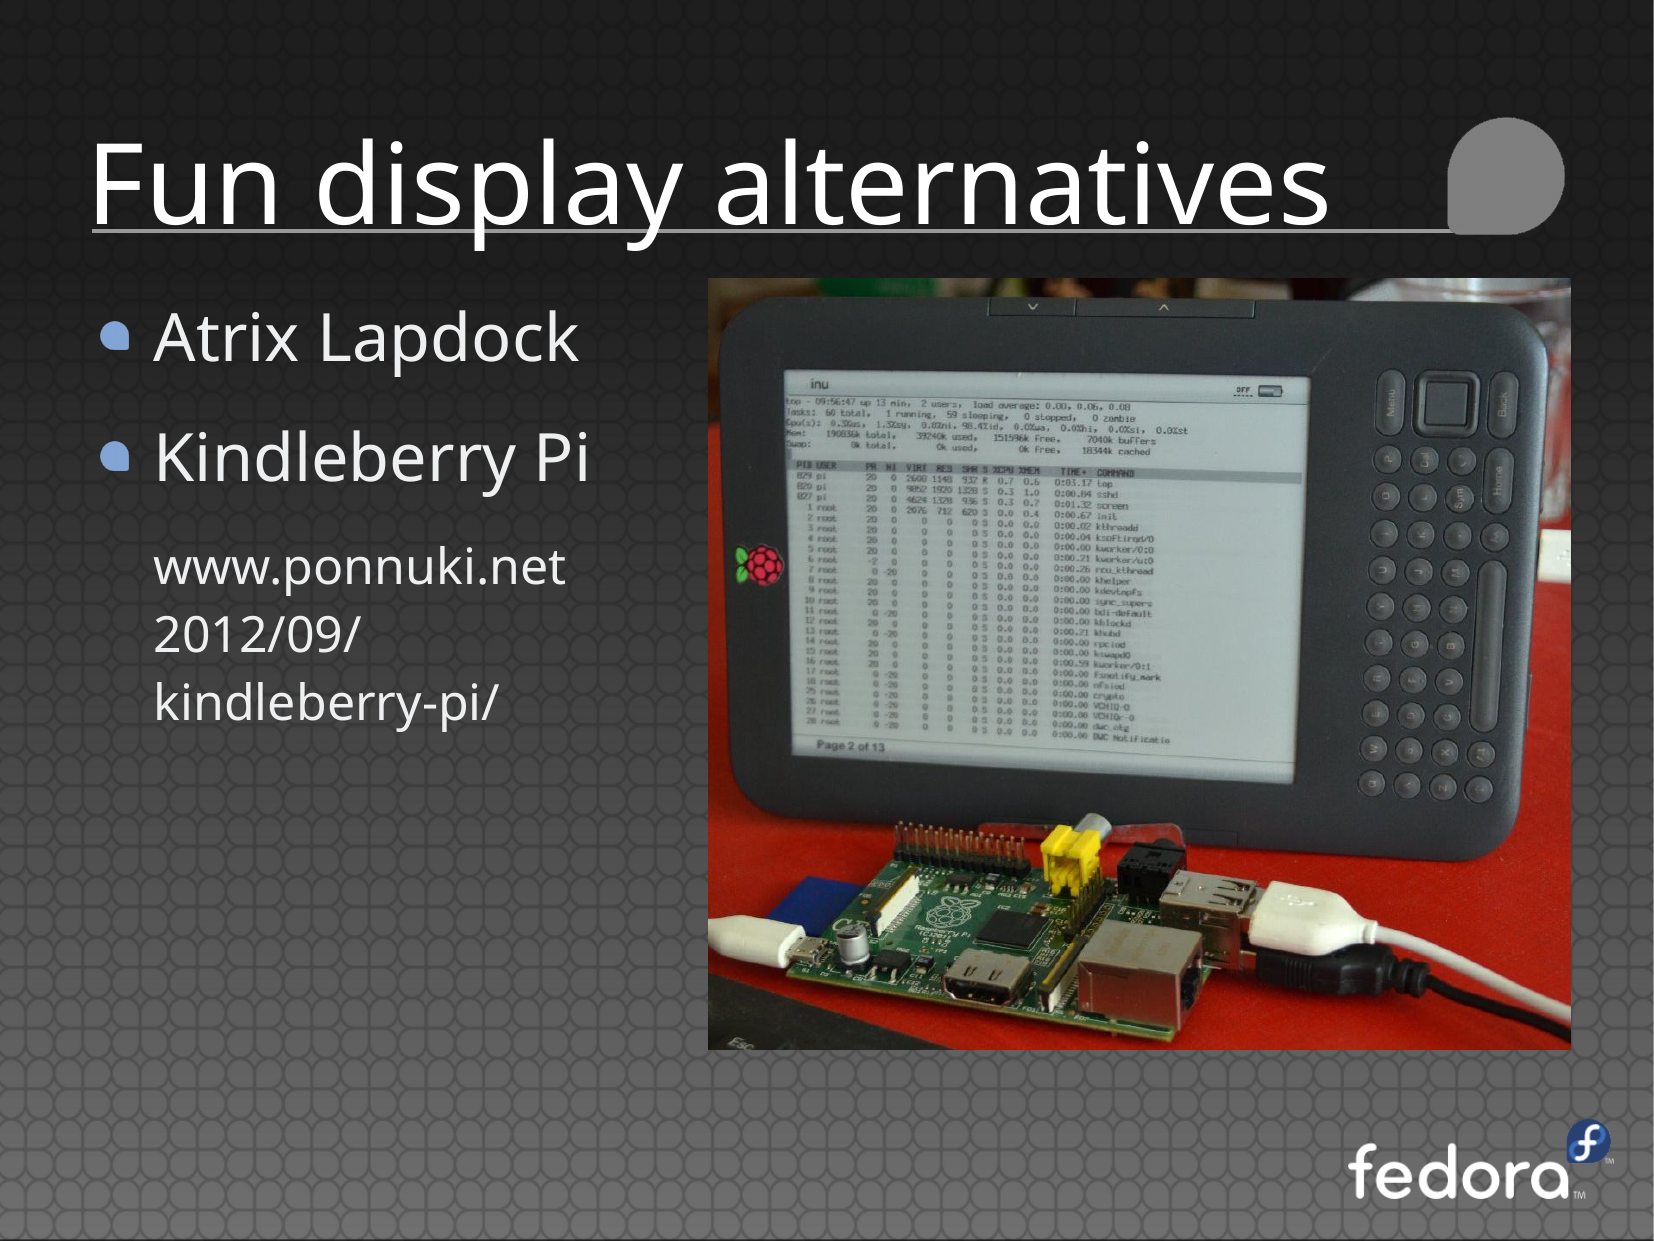

# Fun display alternatives
Atrix Lapdock
Kindleberry Pi
www.ponnuki.net
2012/09/
kindleberry-pi/